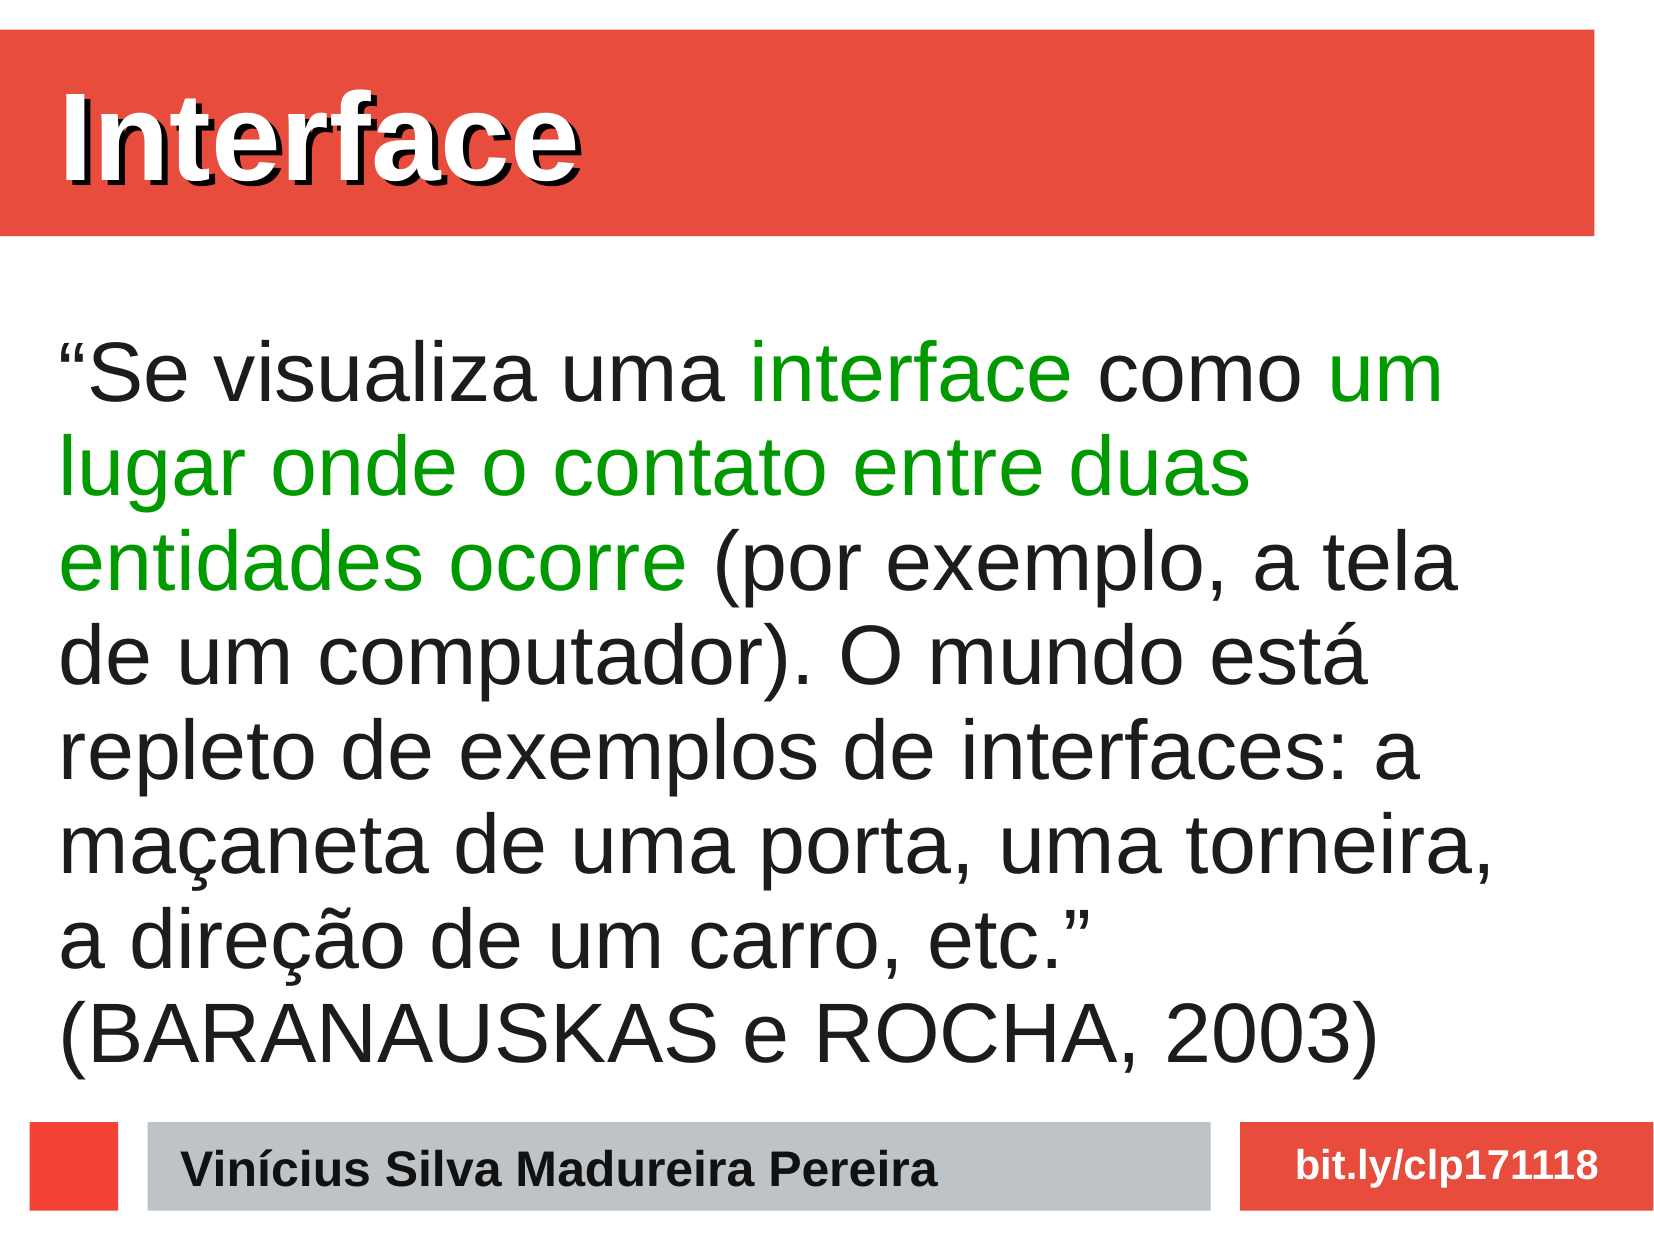

# Interface
“Se visualiza uma interface como um lugar onde o contato entre duas entidades ocorre (por exemplo, a tela de um computador). O mundo está repleto de exemplos de interfaces: a maçaneta de uma porta, uma torneira, a direção de um carro, etc.” (BARANAUSKAS e ROCHA, 2003)
Vinícius Silva Madureira Pereira
bit.ly/clp171118